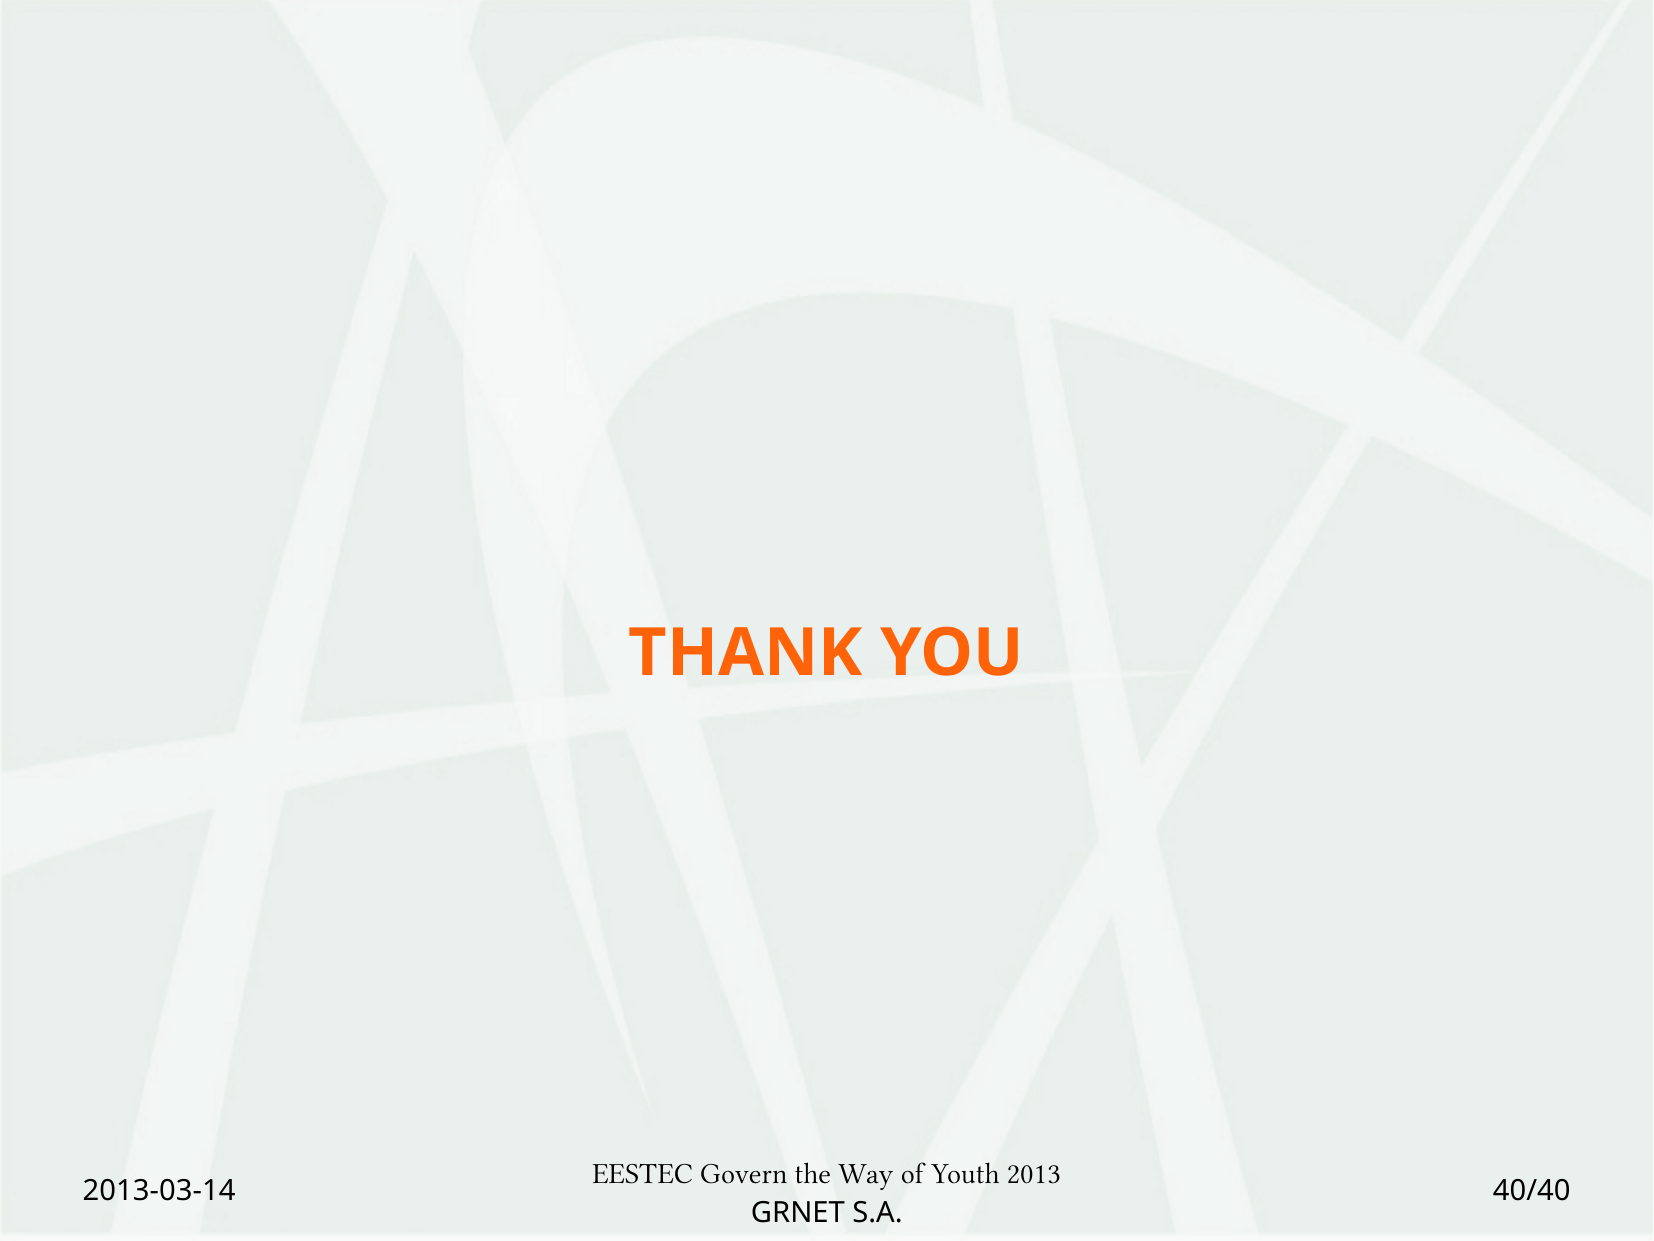

#
THANK YOU
GRNET S.A.
2013-03-14
40